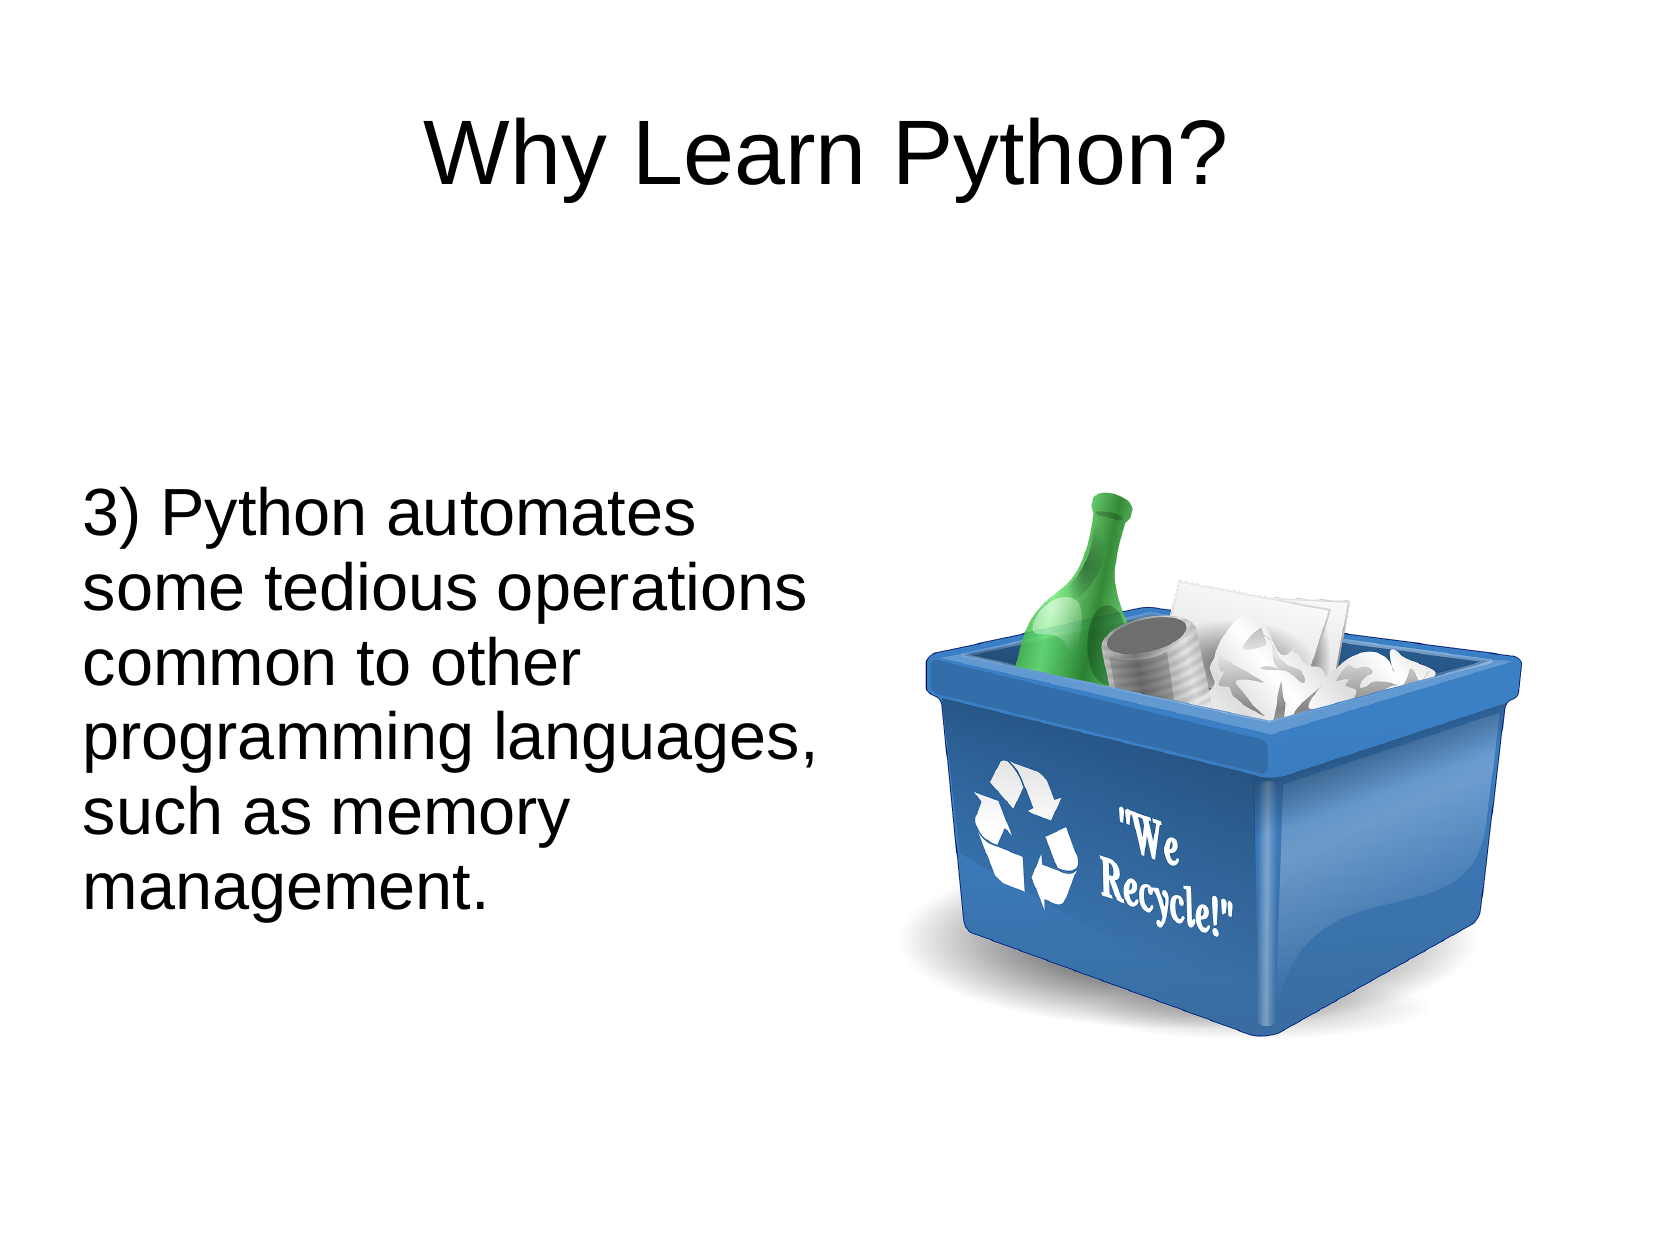

# Why Learn Python?
3) Python automates
some tedious operations
common to other
programming languages,
such as memory
management.